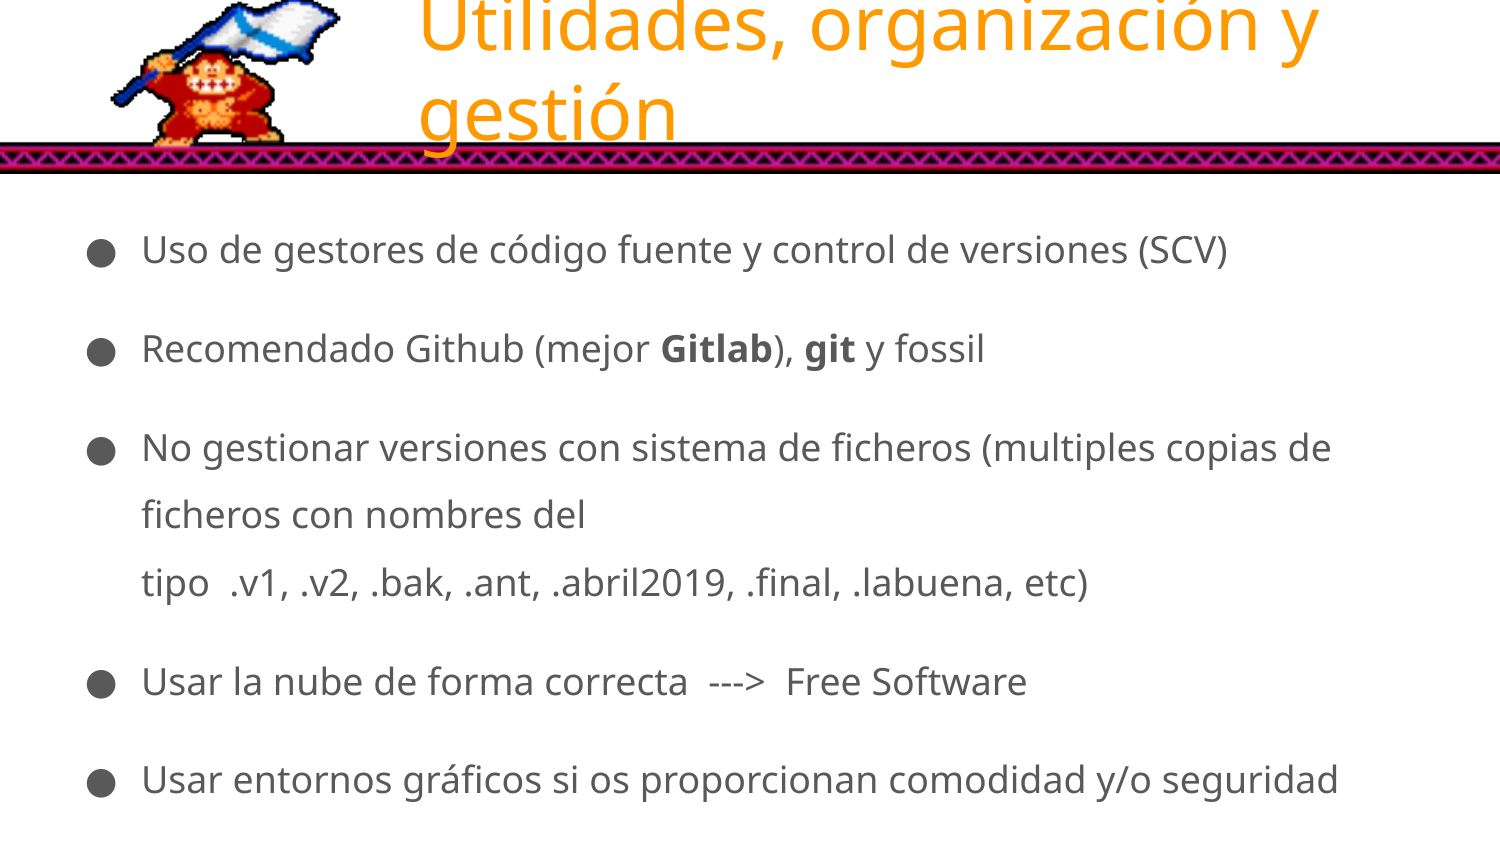

# Utilidades, organización y gestión
Uso de gestores de código fuente y control de versiones (SCV)
Recomendado Github (mejor Gitlab), git y fossil
No gestionar versiones con sistema de ficheros (multiples copias de ficheros con nombres del tipo .v1, .v2, .bak, .ant, .abril2019, .final, .labuena, etc)
Usar la nube de forma correcta ---> Free Software
Usar entornos gráficos si os proporcionan comodidad y/o seguridad